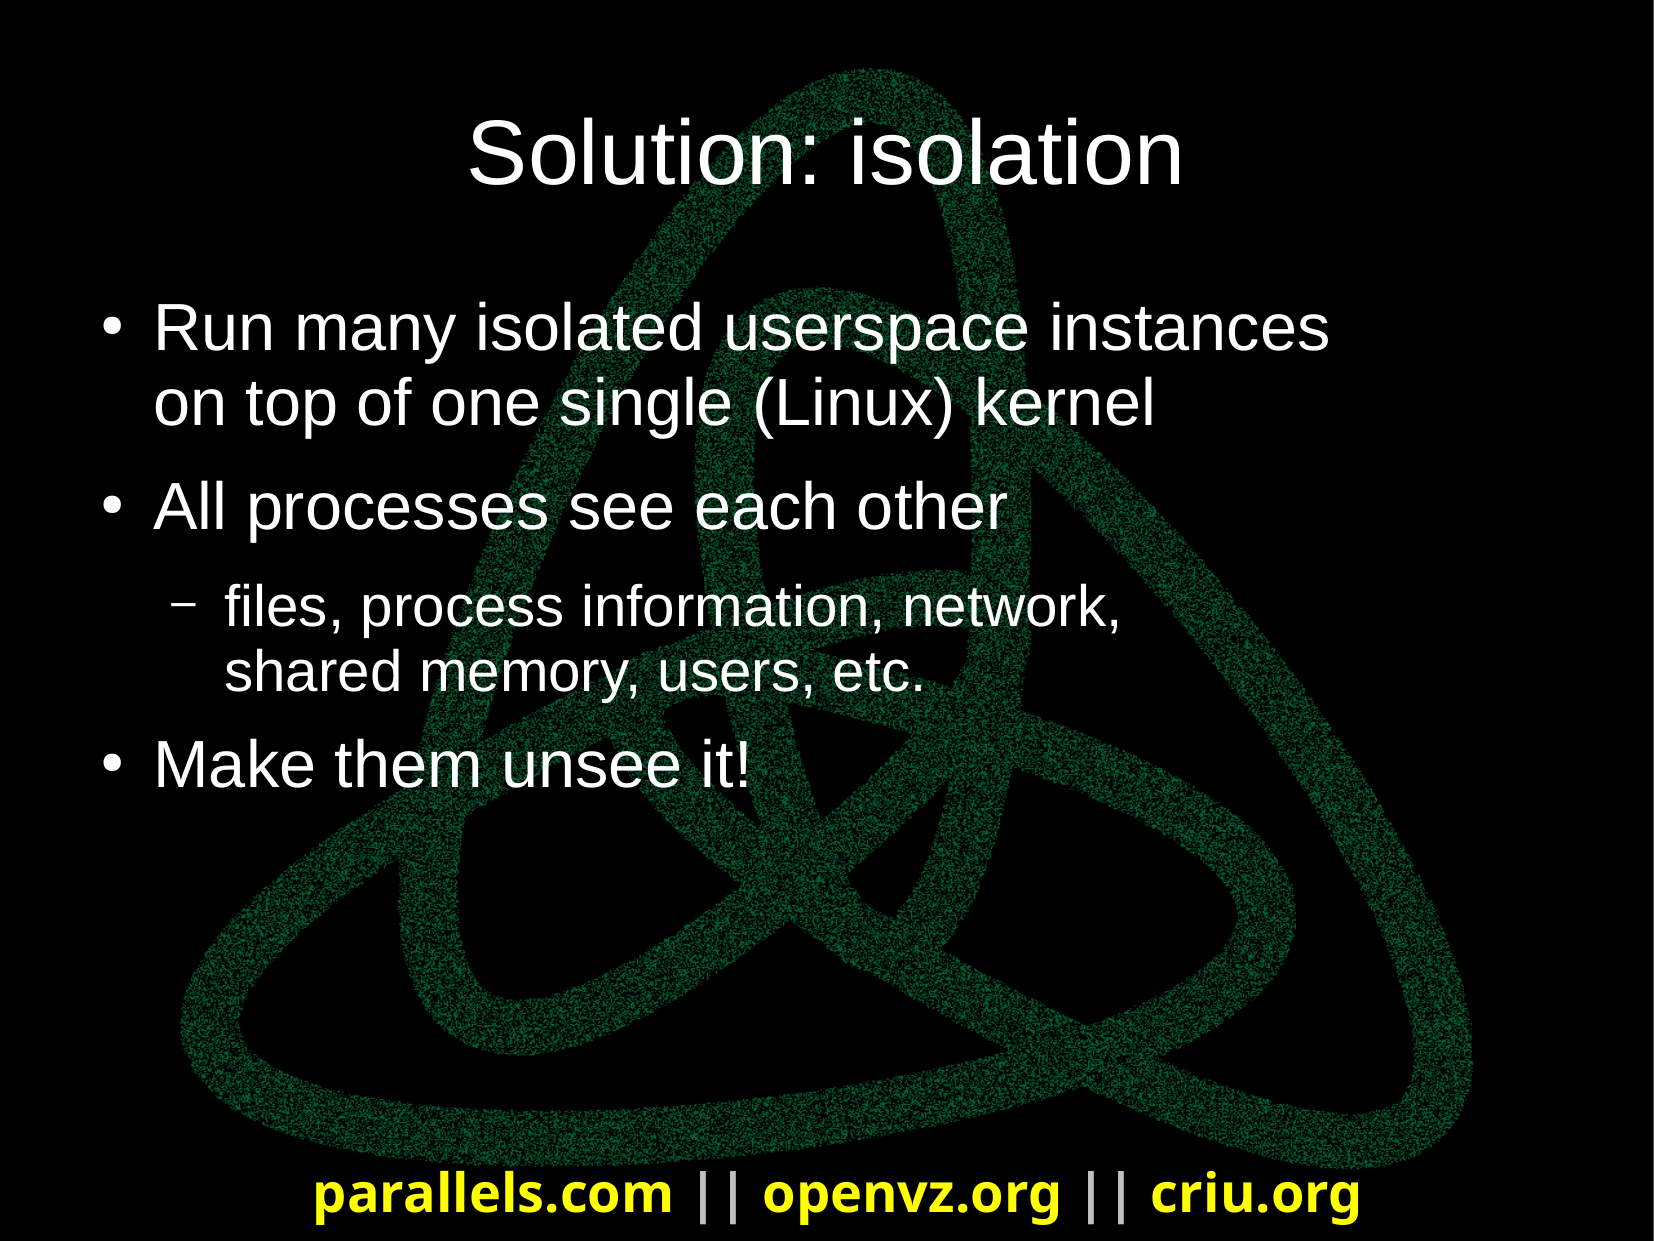

# Solution: isolation
Run many isolated userspace instances
on top of one single (Linux) kernel
All processes see each other
files, process information, network,
shared memory, users, etc.
Make them unsee it!